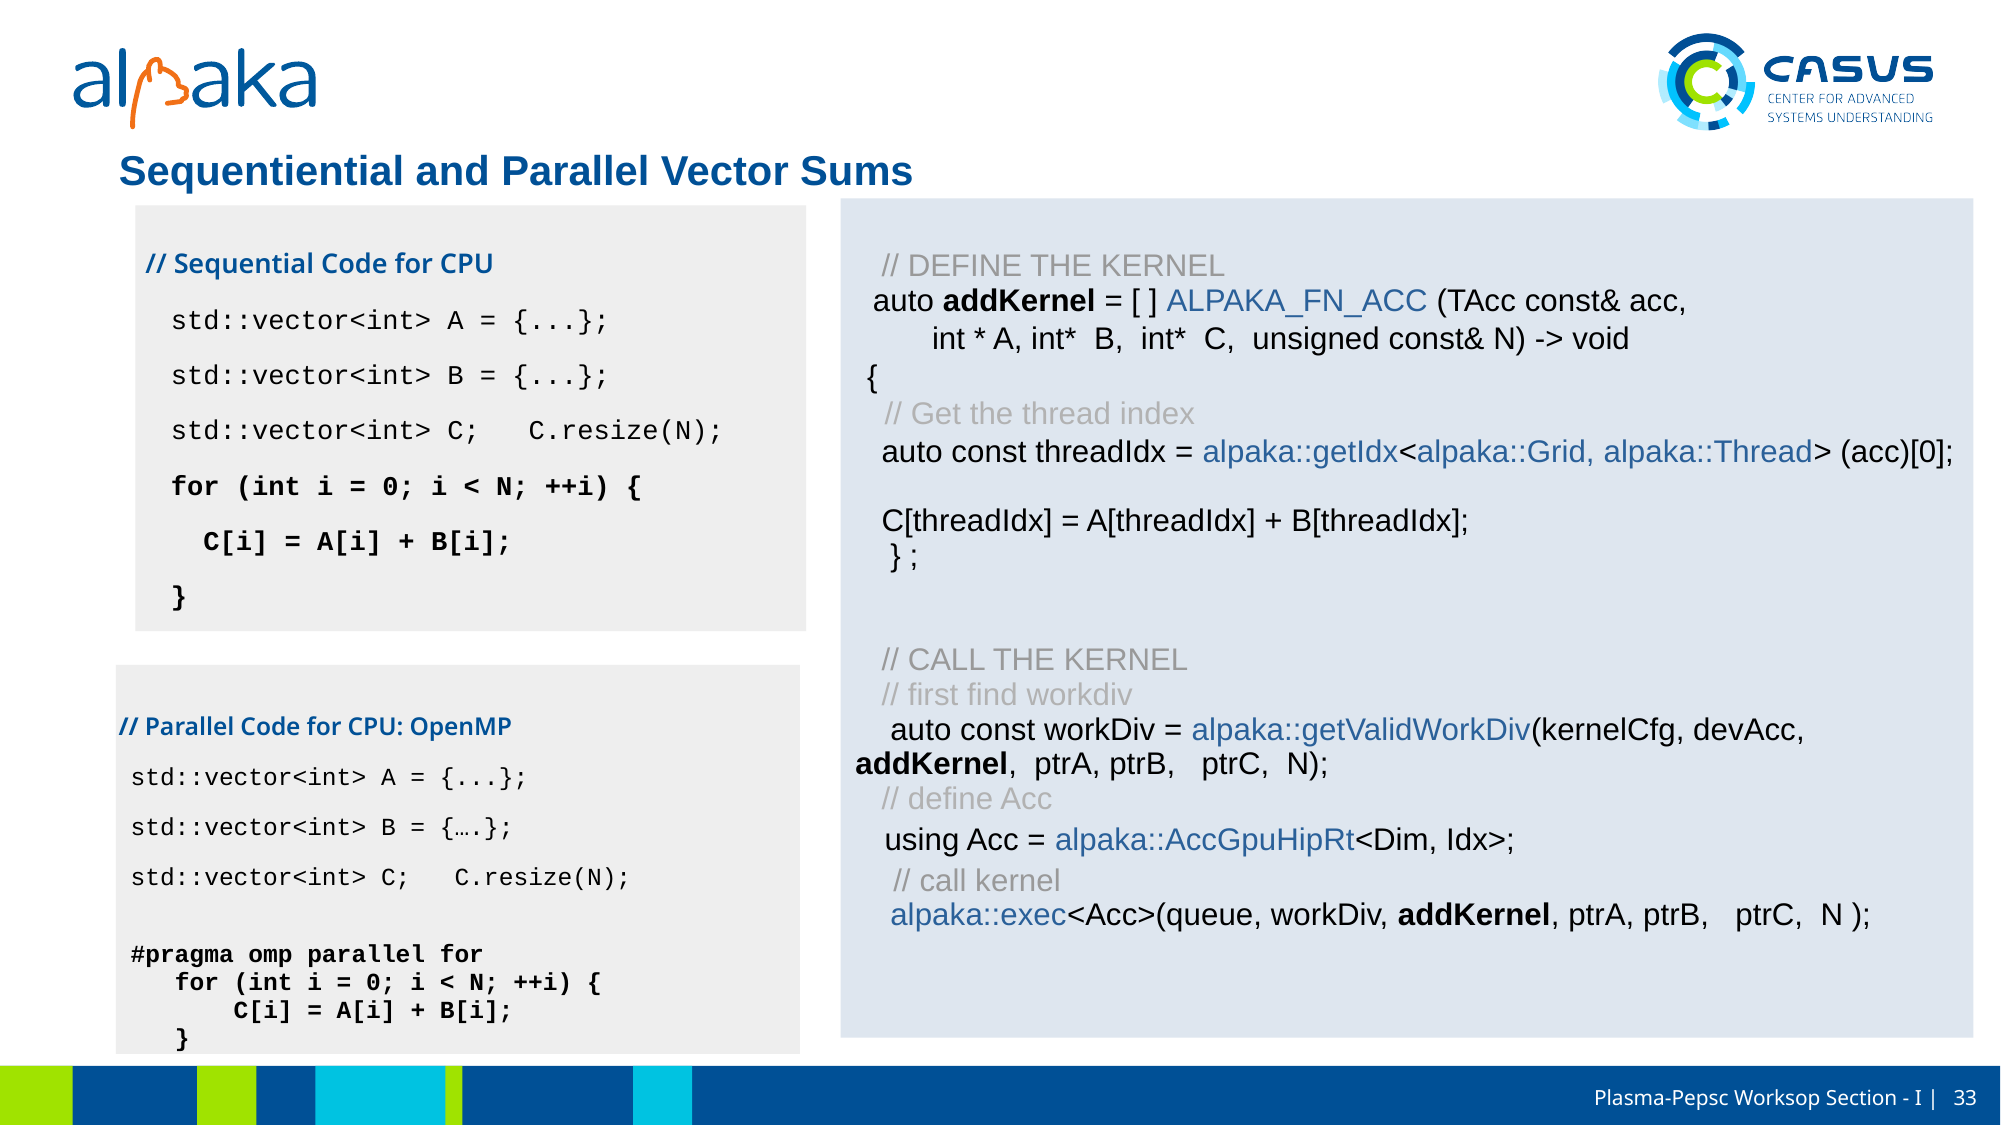

Sequentiential and Parallel Vector Sums
 // DEFINE THE KERNEL
 auto addKernel = [ ] ALPAKA_FN_ACC (TAcc const& acc,
 	int * A, int* B, int* C, unsigned const& N) -> void
 {
 // Get the thread index
 auto const threadIdx = alpaka::getIdx<alpaka::Grid, alpaka::Thread> (acc)[0];
 C[threadIdx] = A[threadIdx] + B[threadIdx];
 } ;
 // CALL THE KERNEL
 // first find workdiv
 auto const workDiv = alpaka::getValidWorkDiv(kernelCfg, devAcc, addKernel, ptrA, ptrB, ptrC, N);
 // define Acc
 using Acc = alpaka::AccGpuHipRt<Dim, Idx>;
 // call kernel
 alpaka::exec<Acc>(queue, workDiv, addKernel, ptrA, ptrB, ptrC, N );
 // Sequential Code for CPU
std::vector<int> A = {...};
std::vector<int> B = {...};
std::vector<int> C; C.resize(N);
for (int i = 0; i < N; ++i) {
 C[i] = A[i] + B[i];
}
# // Parallel Code for CPU: OpenMP
 std::vector<int> A = {...};
 std::vector<int> B = {….};
 std::vector<int> C; C.resize(N);
 #pragma omp parallel for
 for (int i = 0; i < N; ++i) {
 C[i] = A[i] + B[i];
 }
Plasma-Pepsc Worksop Section - I
33